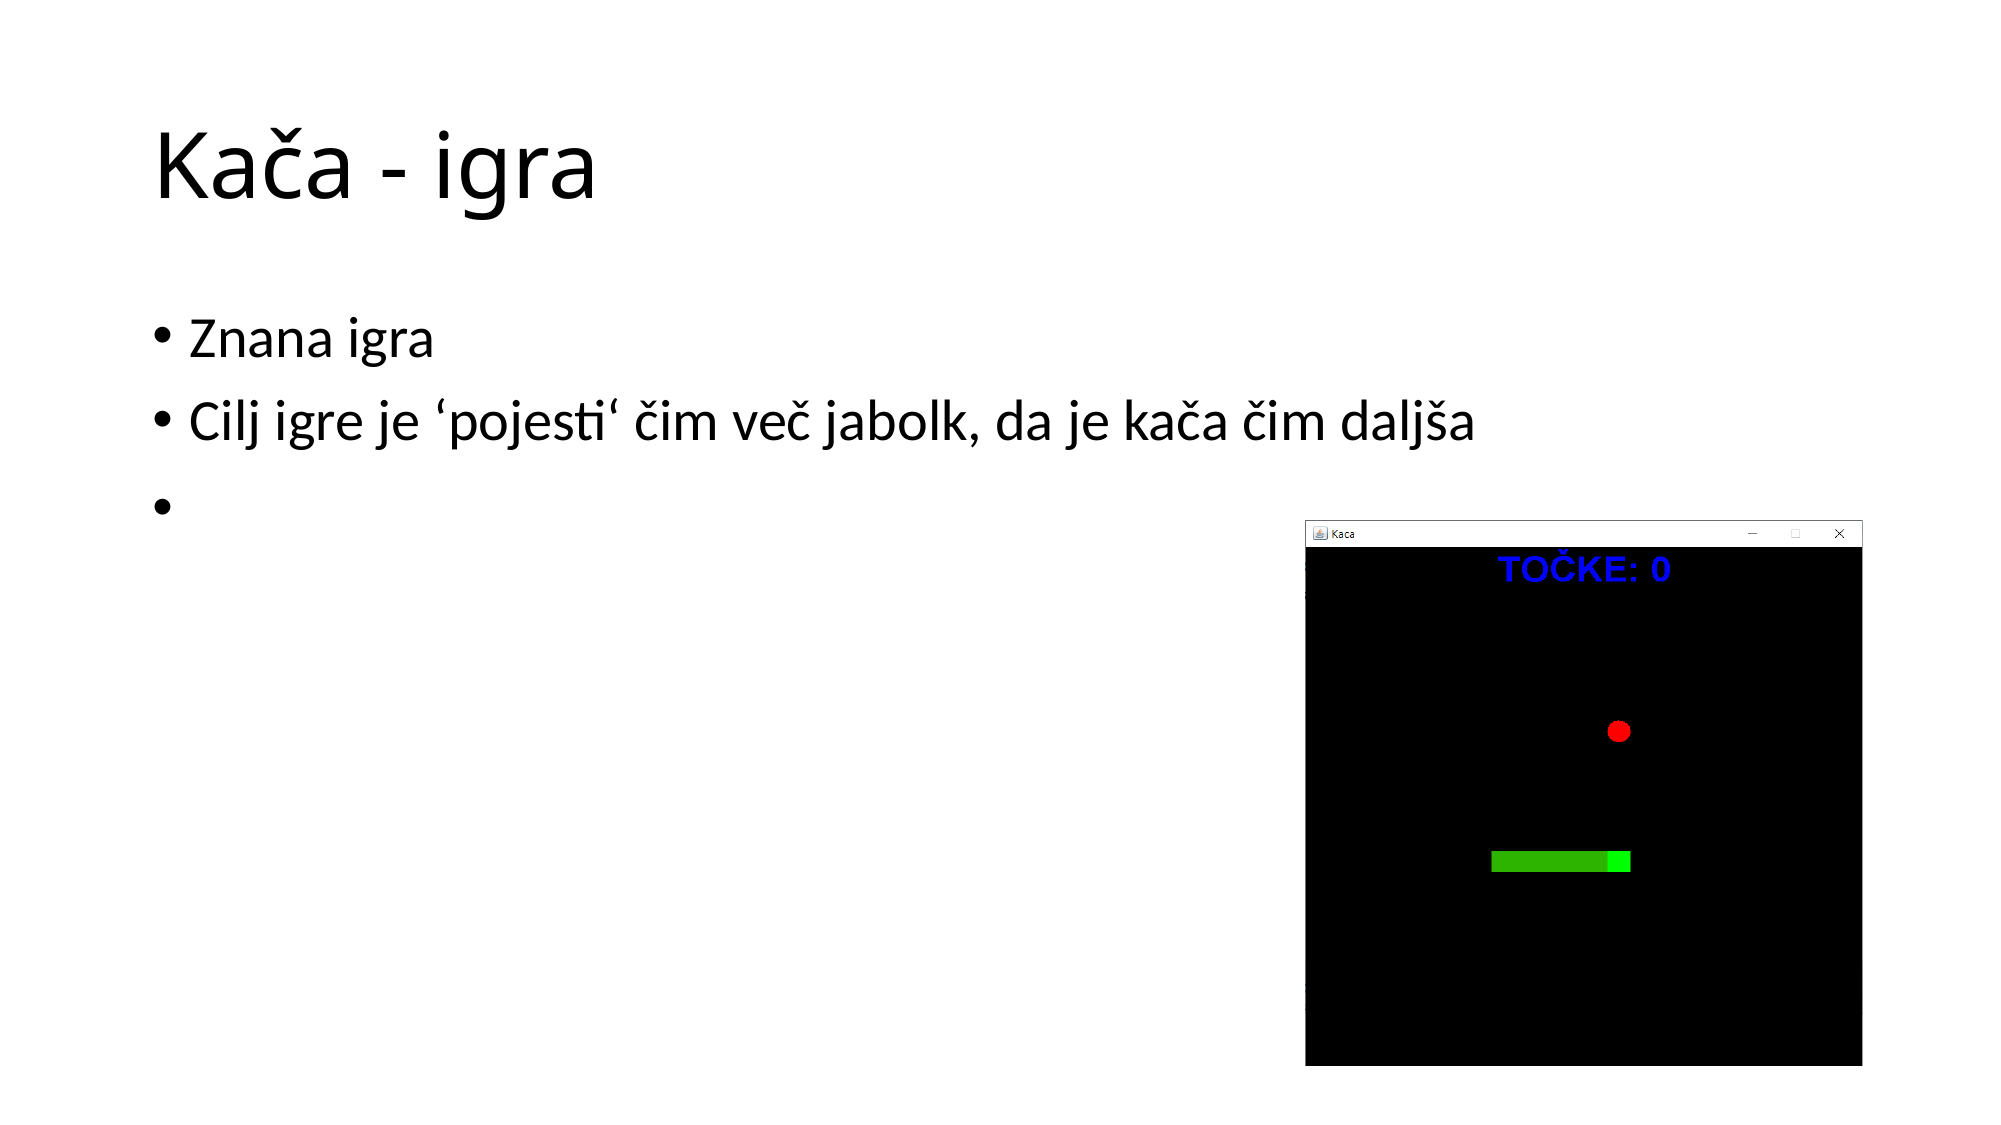

# Kača - igra
Znana igra
Cilj igre je ‘pojesti‘ čim več jabolk, da je kača čim daljša